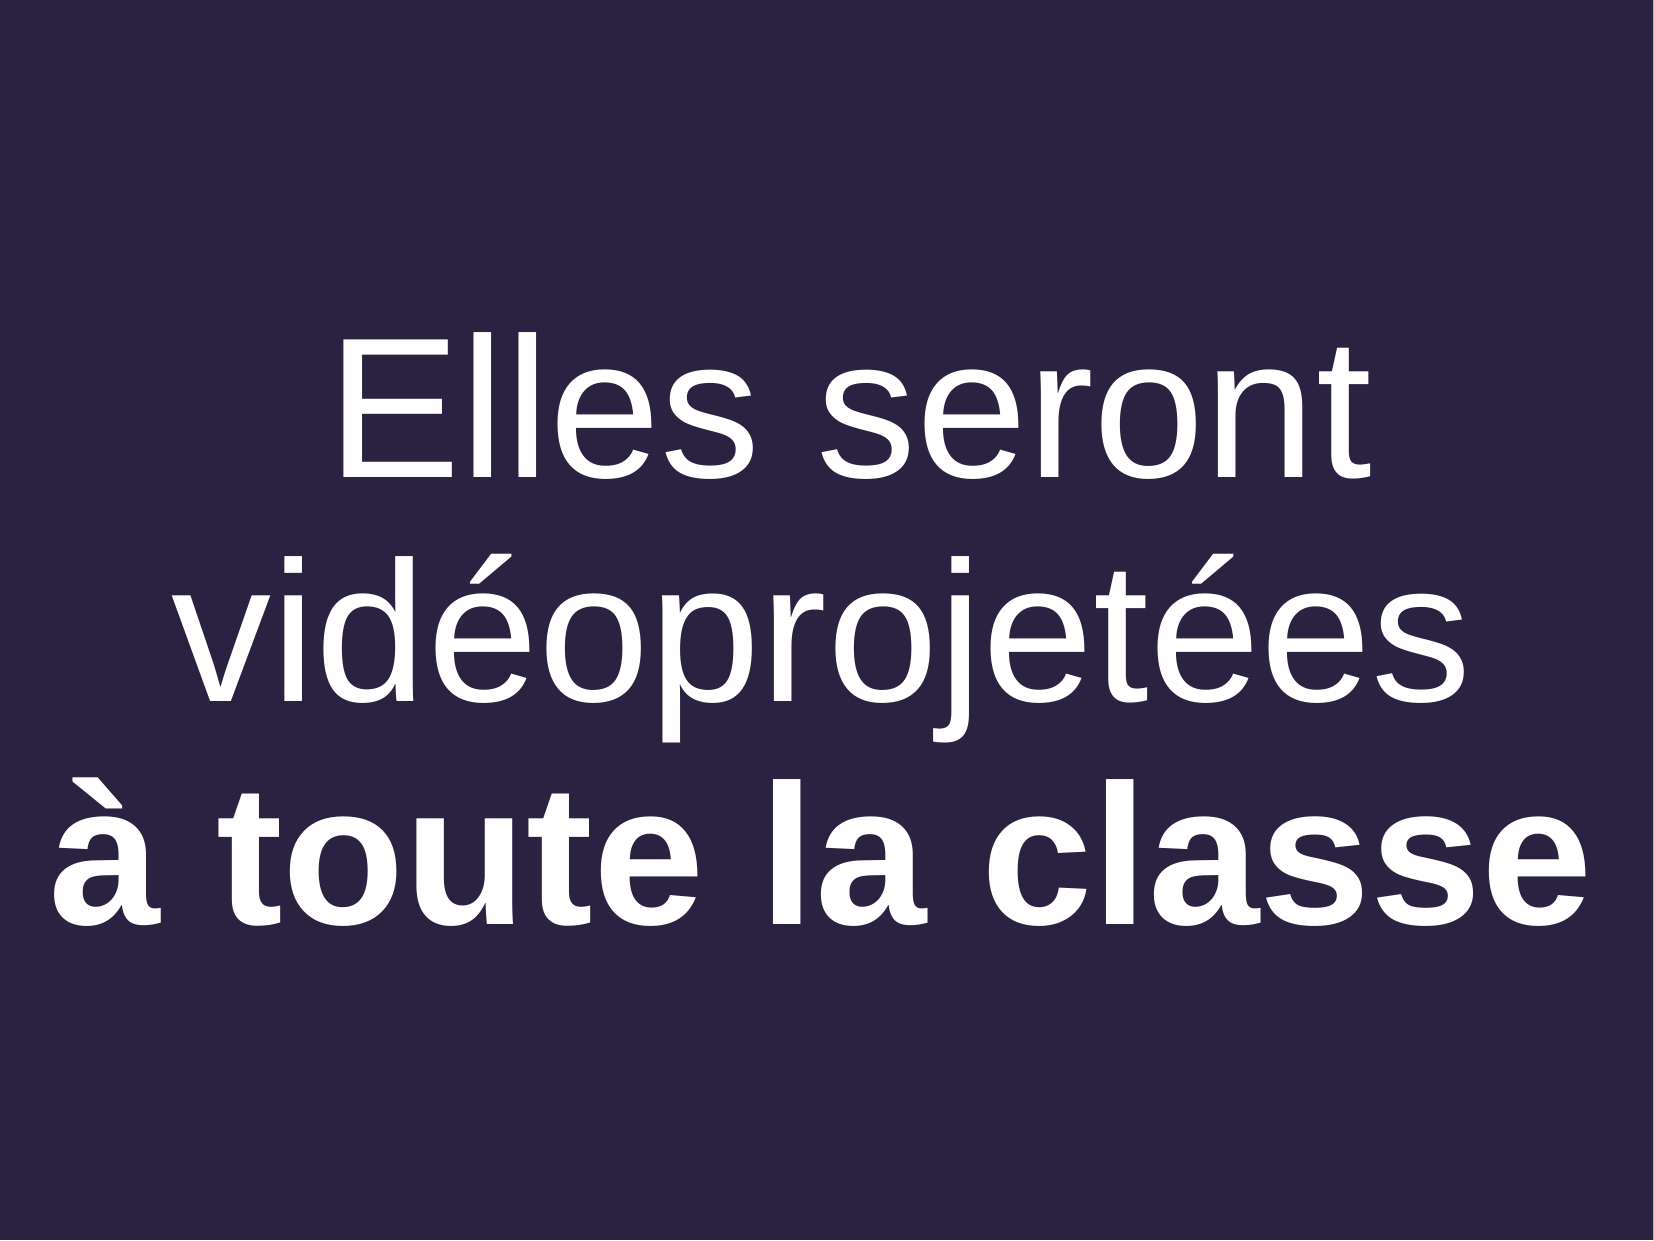

# Elles seront vidéoprojetées à toute la classe